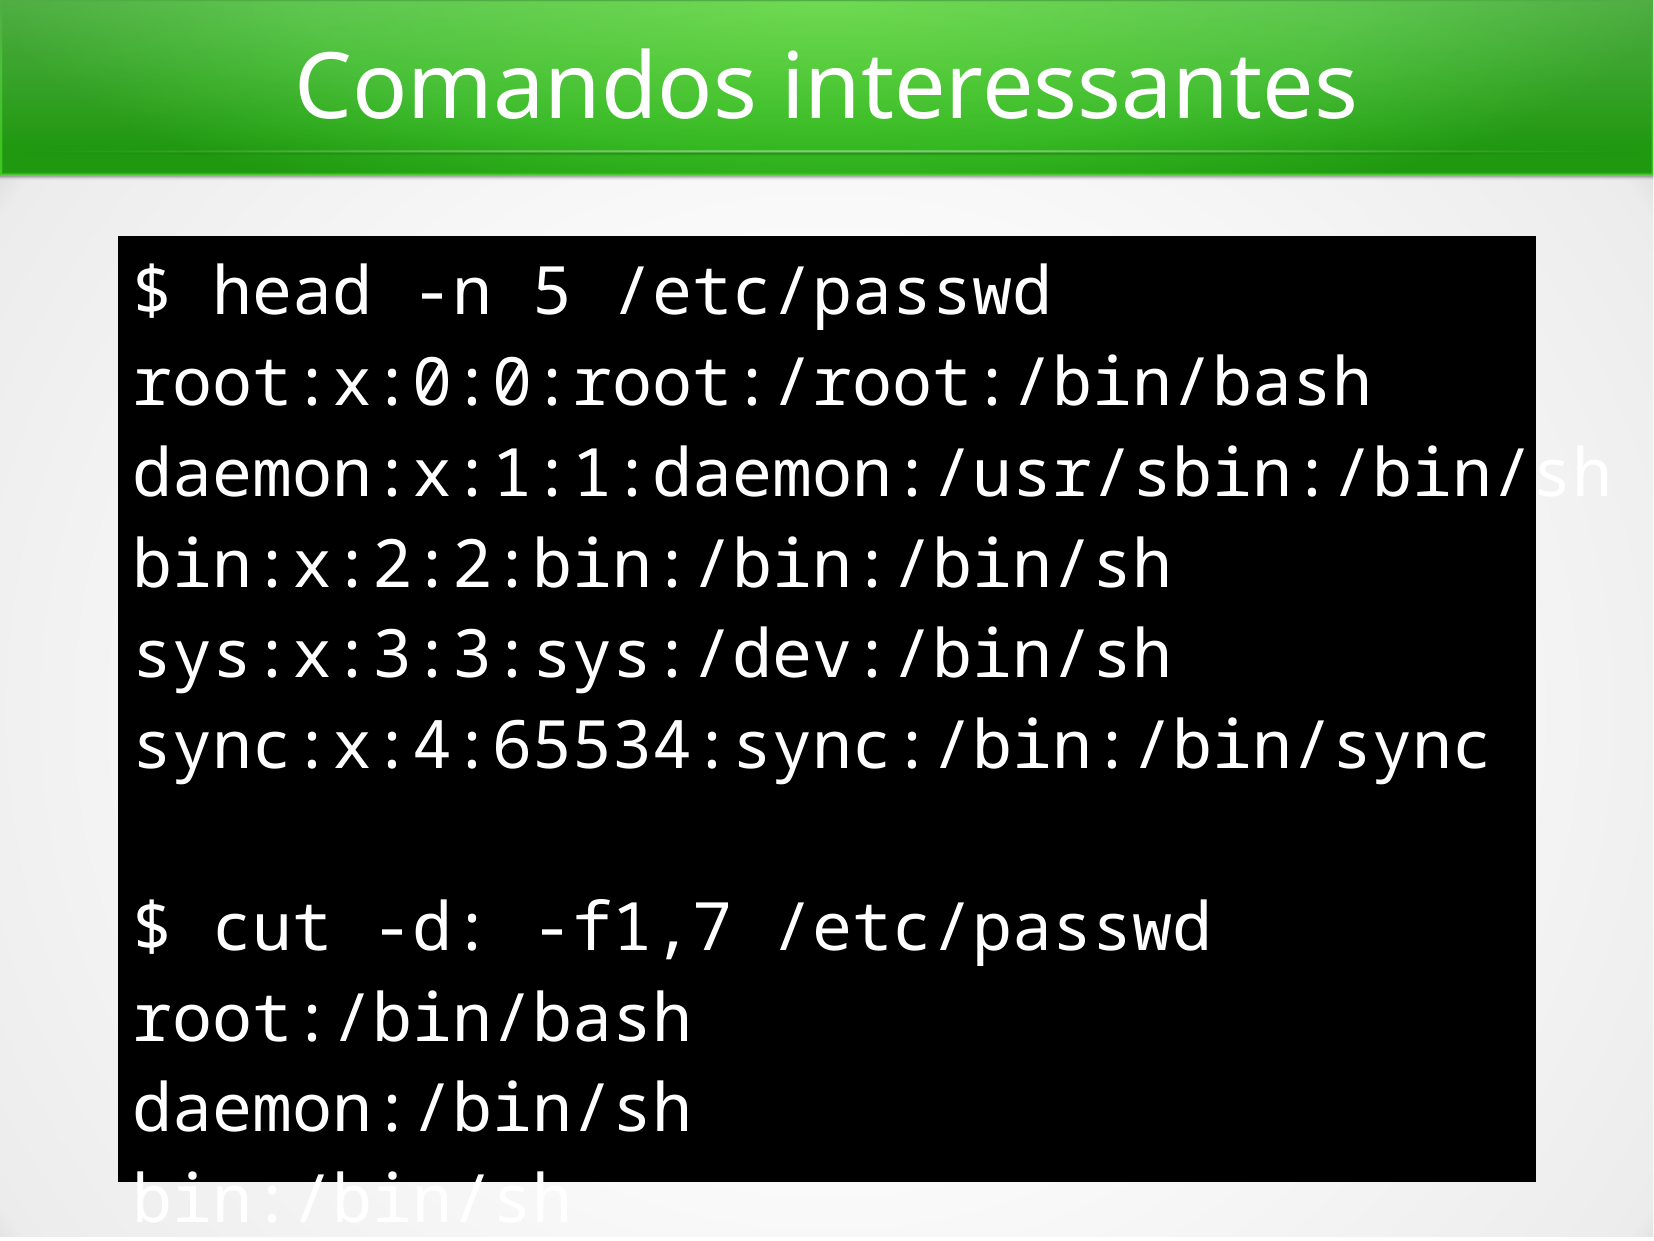

# Comandos interessantes
$ head -n 5 /etc/passwd
root:x:0:0:root:/root:/bin/bash
daemon:x:1:1:daemon:/usr/sbin:/bin/sh
bin:x:2:2:bin:/bin:/bin/sh
sys:x:3:3:sys:/dev:/bin/sh
sync:x:4:65534:sync:/bin:/bin/sync
$ cut -d: -f1,7 /etc/passwd
root:/bin/bash
daemon:/bin/sh
bin:/bin/sh
sys:/bin/sh
sync:/bin/sync